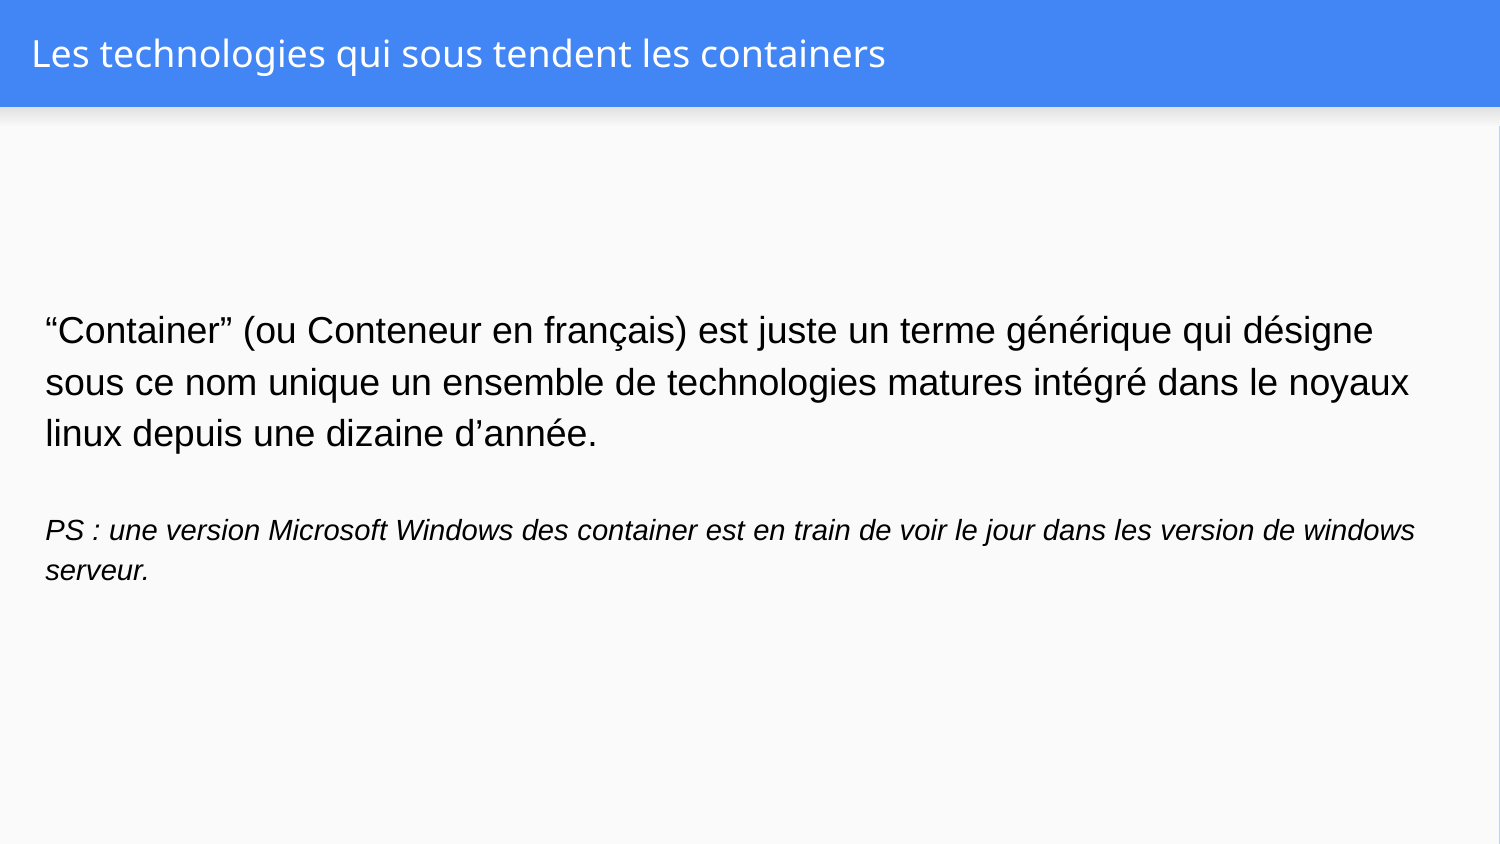

# Les technologies qui sous tendent les containers
“Container” (ou Conteneur en français) est juste un terme générique qui désigne sous ce nom unique un ensemble de technologies matures intégré dans le noyaux linux depuis une dizaine d’année.
PS : une version Microsoft Windows des container est en train de voir le jour dans les version de windows serveur.